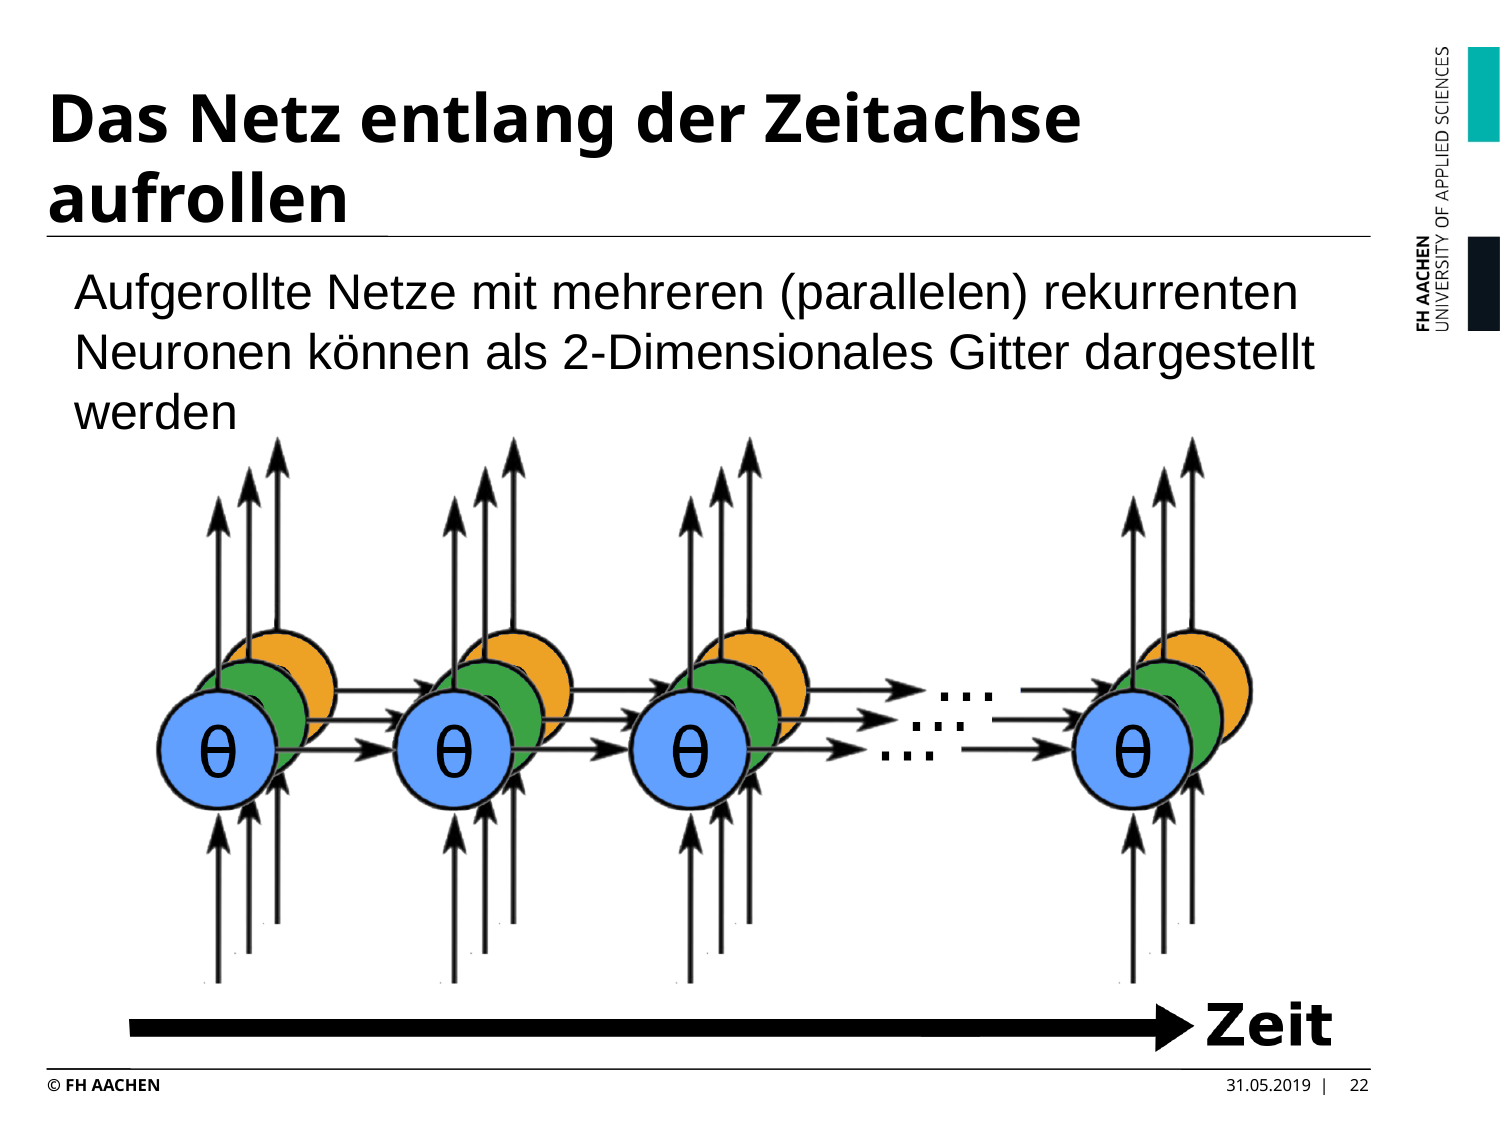

# Das Netz entlang der Zeitachse aufrollen
Aufgerollte Netze mit mehreren (parallelen) rekurrenten Neuronen können als 2-Dimensionales Gitter dargestellt werden
31.05.2019
22